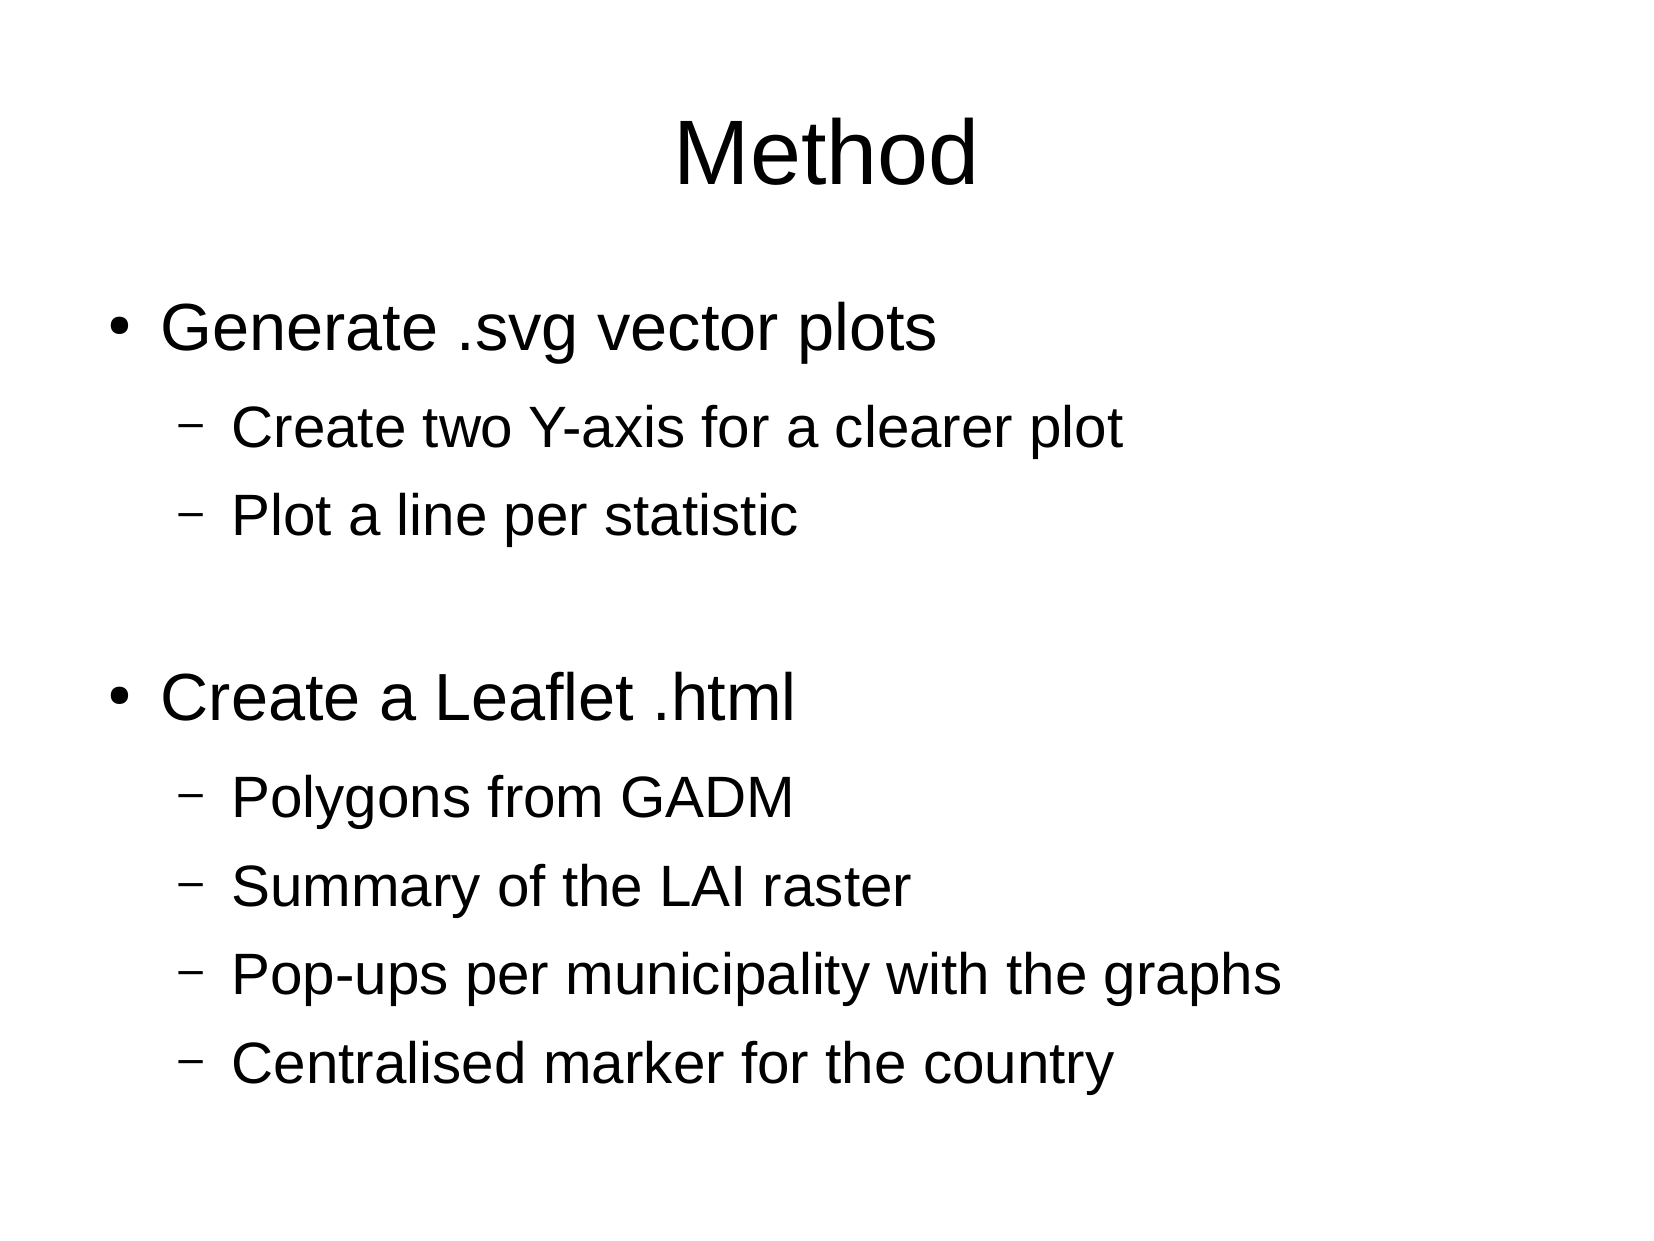

# Method
Generate .svg vector plots
Create two Y-axis for a clearer plot
Plot a line per statistic
Create a Leaflet .html
Polygons from GADM
Summary of the LAI raster
Pop-ups per municipality with the graphs
Centralised marker for the country